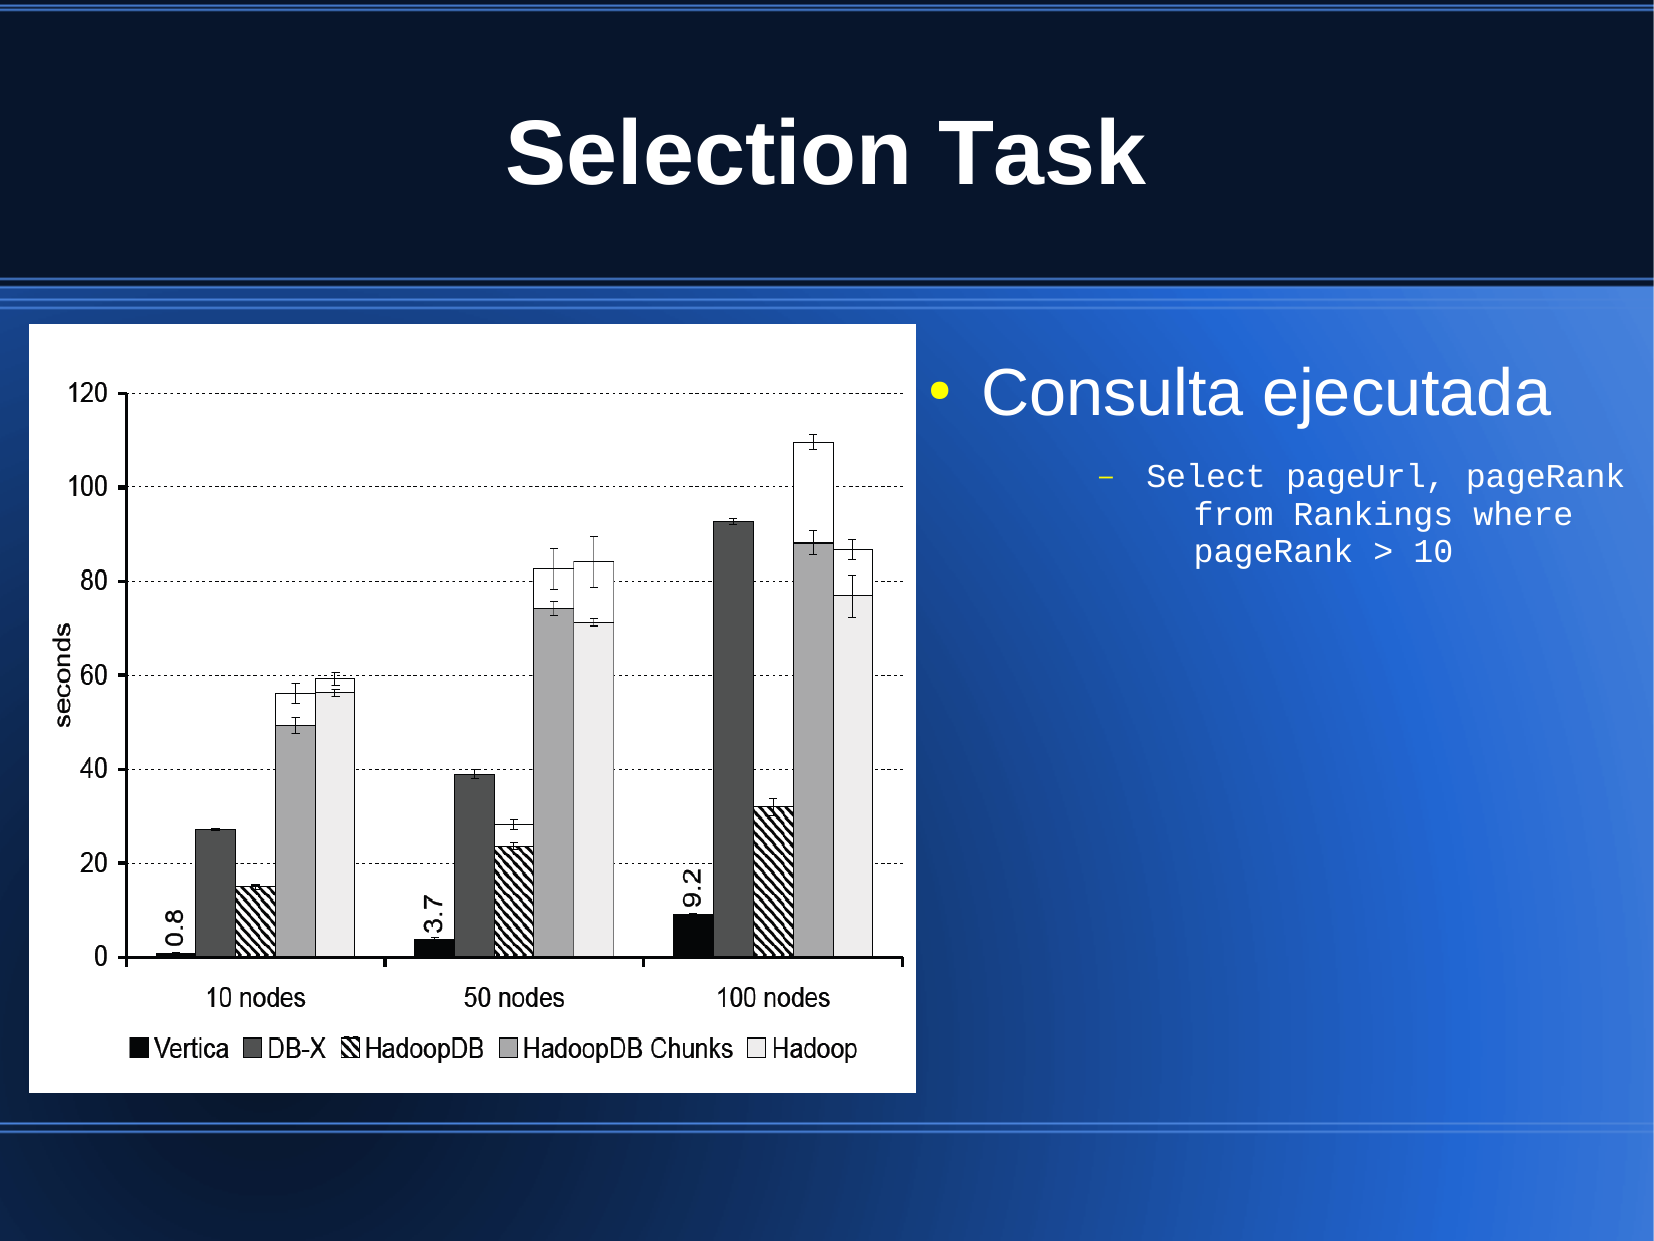

# Selection Task
Consulta ejecutada
Select pageUrl, pageRank from Rankings where pageRank > 10